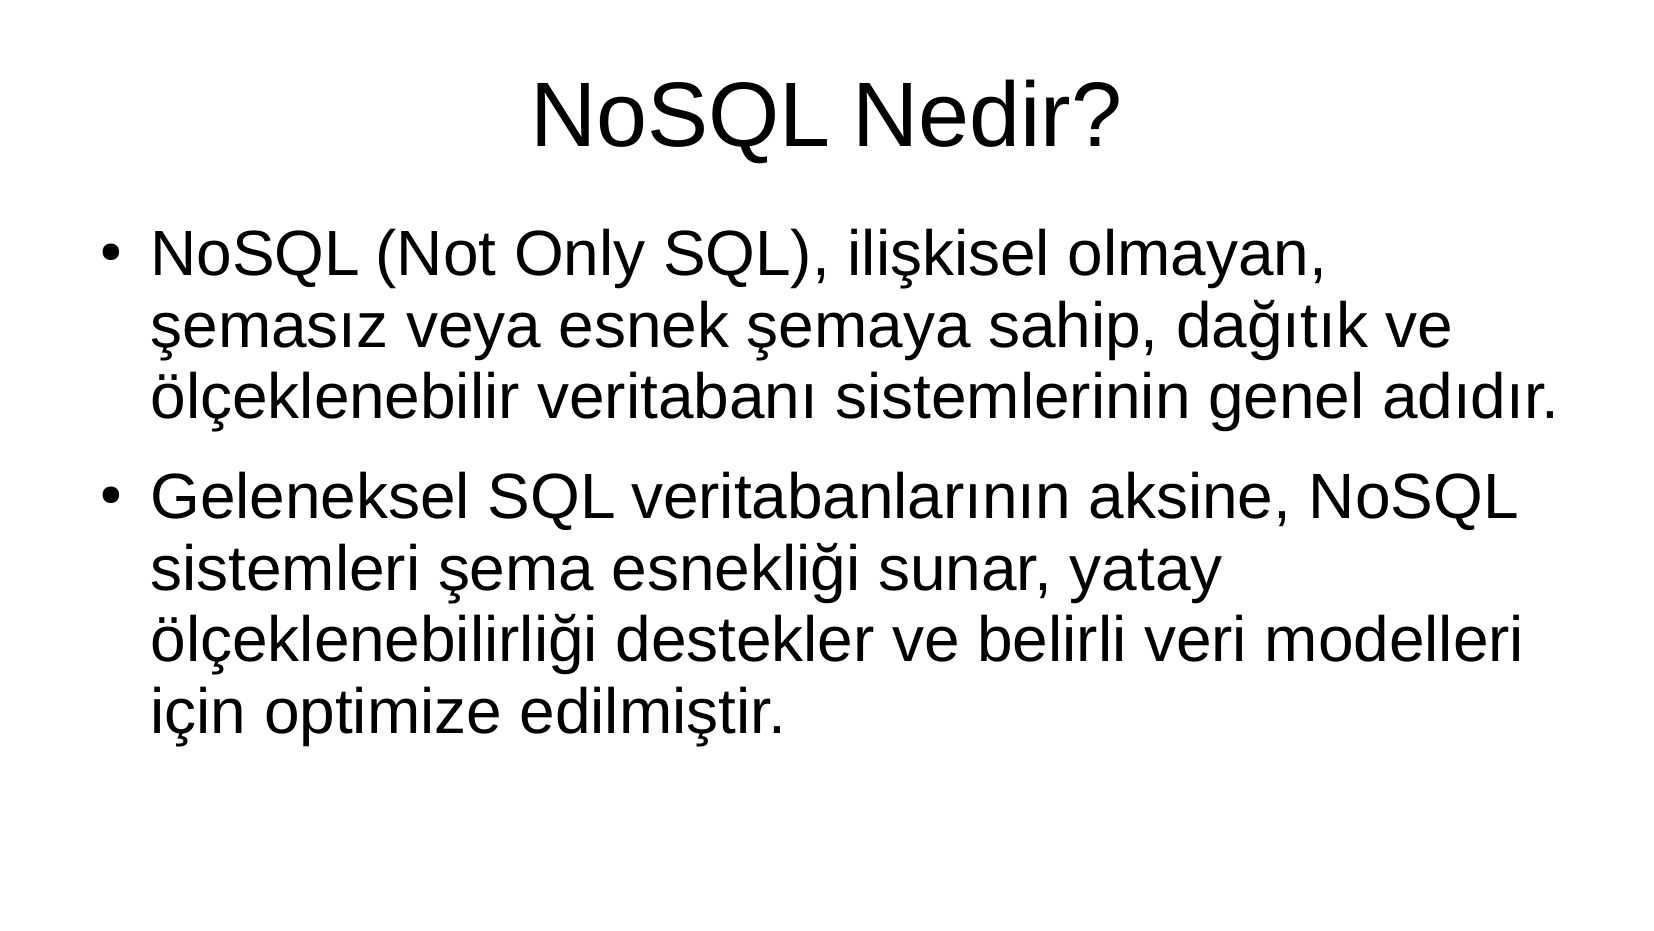

# NoSQL Nedir?
NoSQL (Not Only SQL), ilişkisel olmayan, şemasız veya esnek şemaya sahip, dağıtık ve ölçeklenebilir veritabanı sistemlerinin genel adıdır.
Geleneksel SQL veritabanlarının aksine, NoSQL sistemleri şema esnekliği sunar, yatay ölçeklenebilirliği destekler ve belirli veri modelleri için optimize edilmiştir.